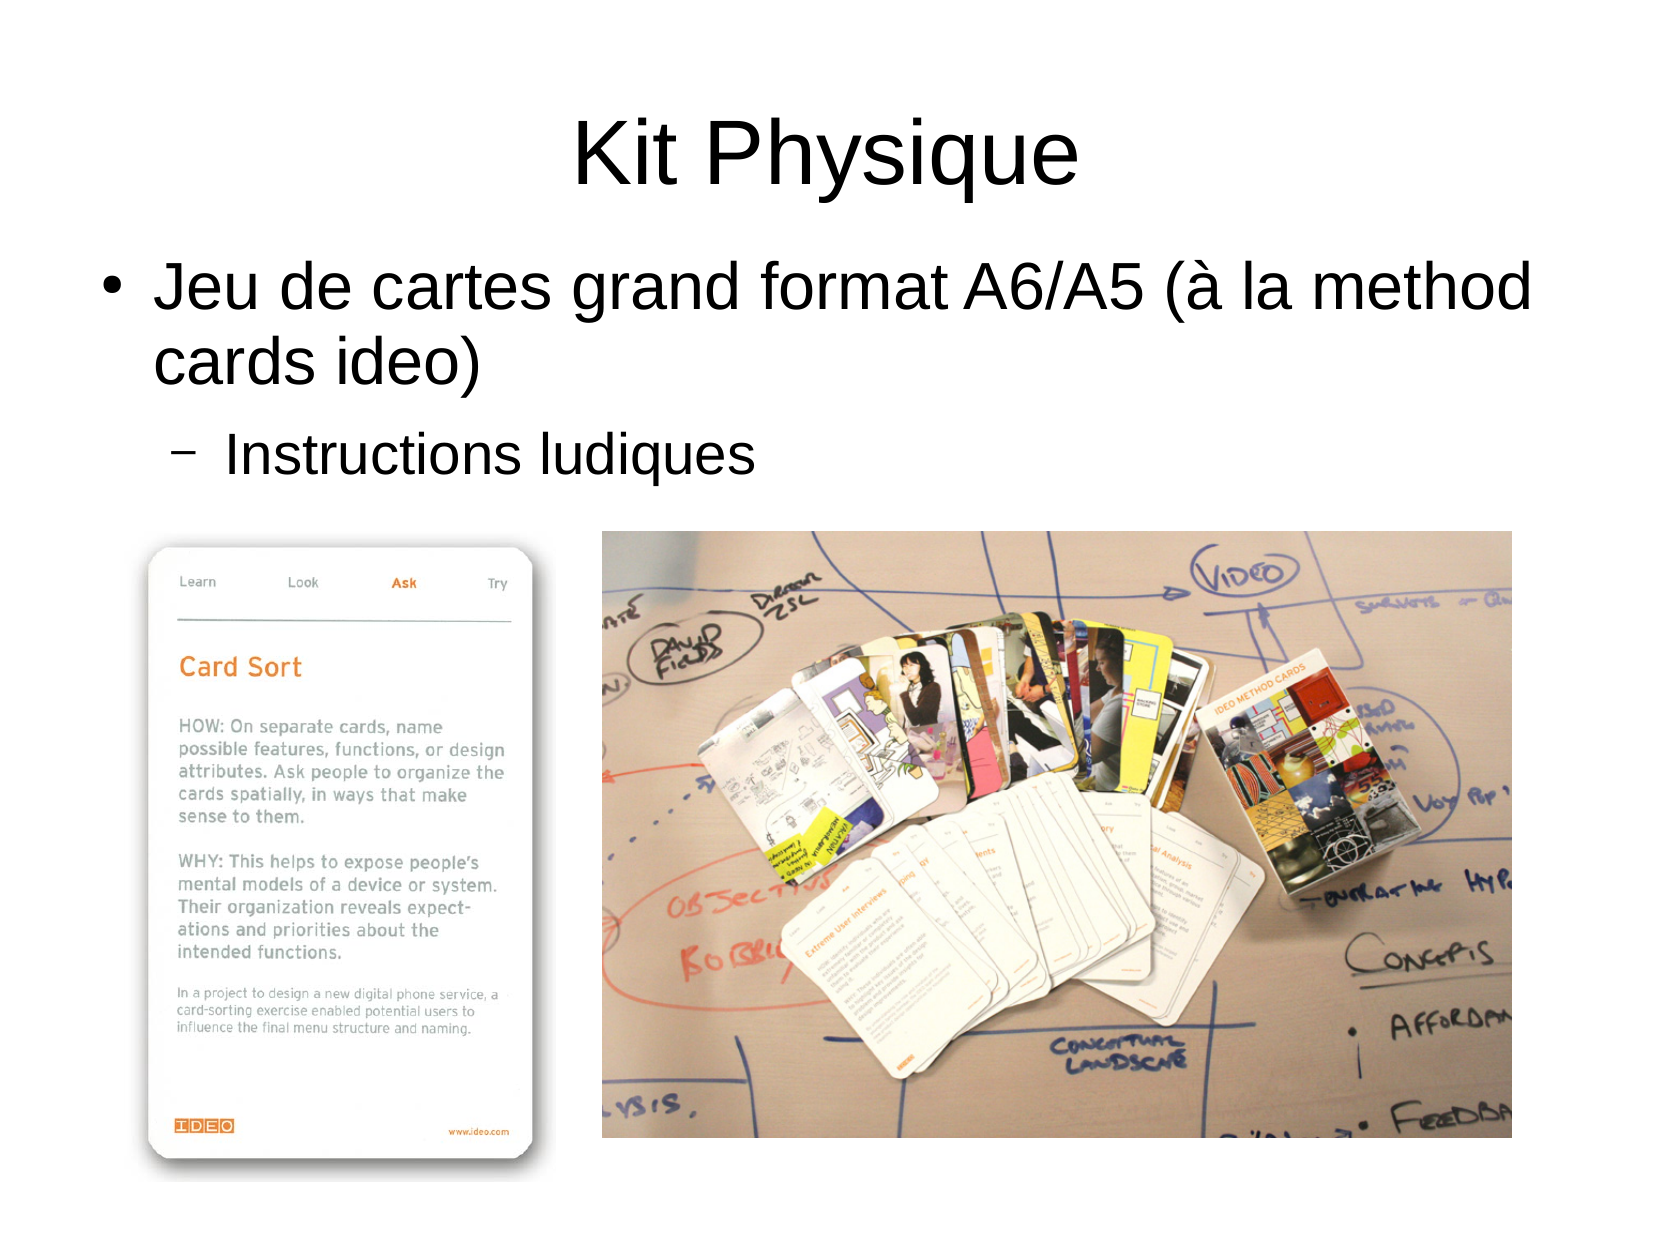

# Kit Physique
Jeu de cartes grand format A6/A5 (à la method cards ideo)
Instructions ludiques